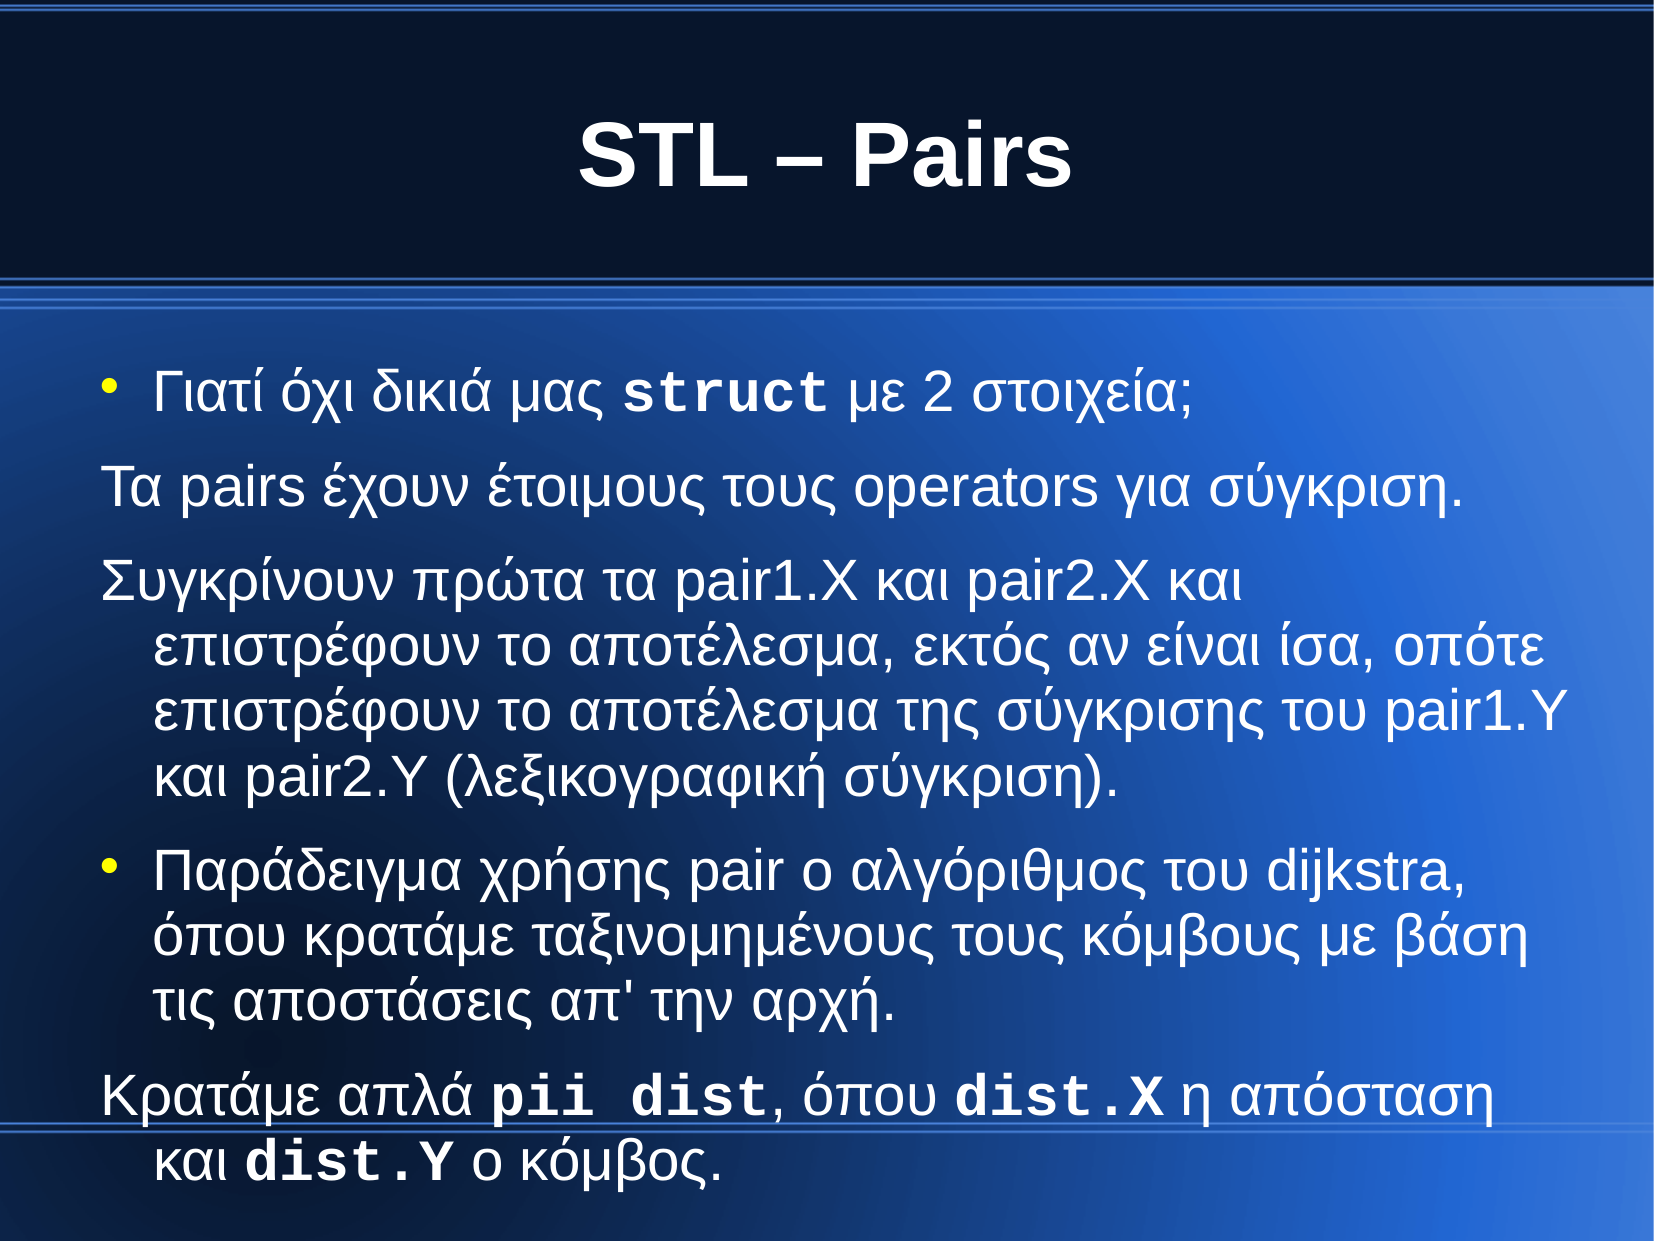

# STL – Pairs
Γιατί όχι δικιά μας struct με 2 στοιχεία;
Τα pairs έχουν έτοιμους τους operators για σύγκριση.
Συγκρίνουν πρώτα τα pair1.X και pair2.X και επιστρέφουν το αποτέλεσμα, εκτός αν είναι ίσα, οπότε επιστρέφουν το αποτέλεσμα της σύγκρισης του pair1.Y και pair2.Y (λεξικογραφική σύγκριση).
Παράδειγμα χρήσης pair ο αλγόριθμος του dijkstra, όπου κρατάμε ταξινομημένους τους κόμβους με βάση τις αποστάσεις απ' την αρχή.
Κρατάμε απλά pii dist, όπου dist.X η απόσταση και dist.Y ο κόμβος.